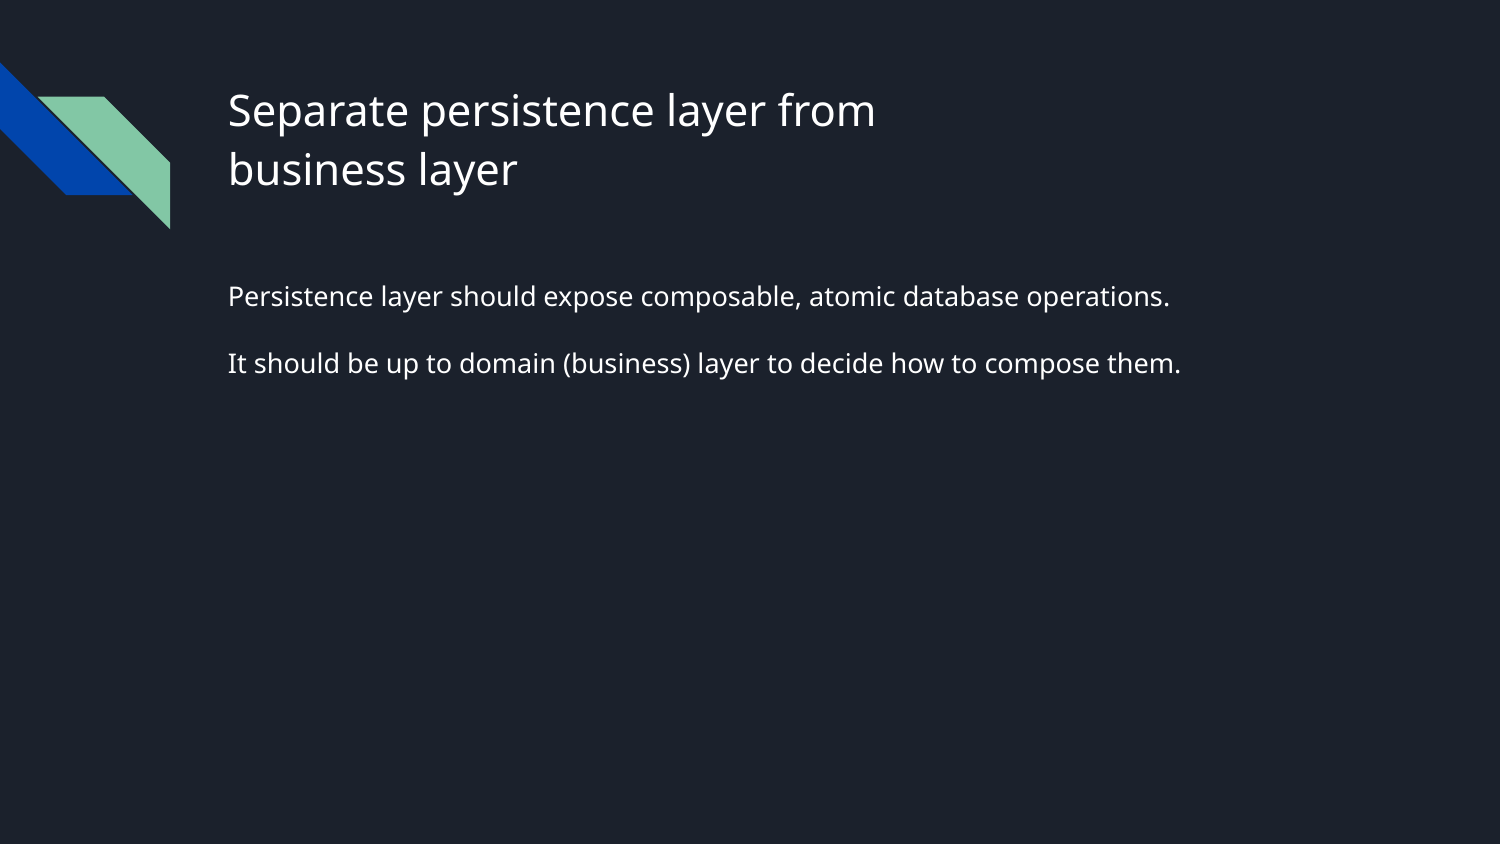

# Separate persistence layer from business layer
Persistence layer should expose composable, atomic database operations.
It should be up to domain (business) layer to decide how to compose them.